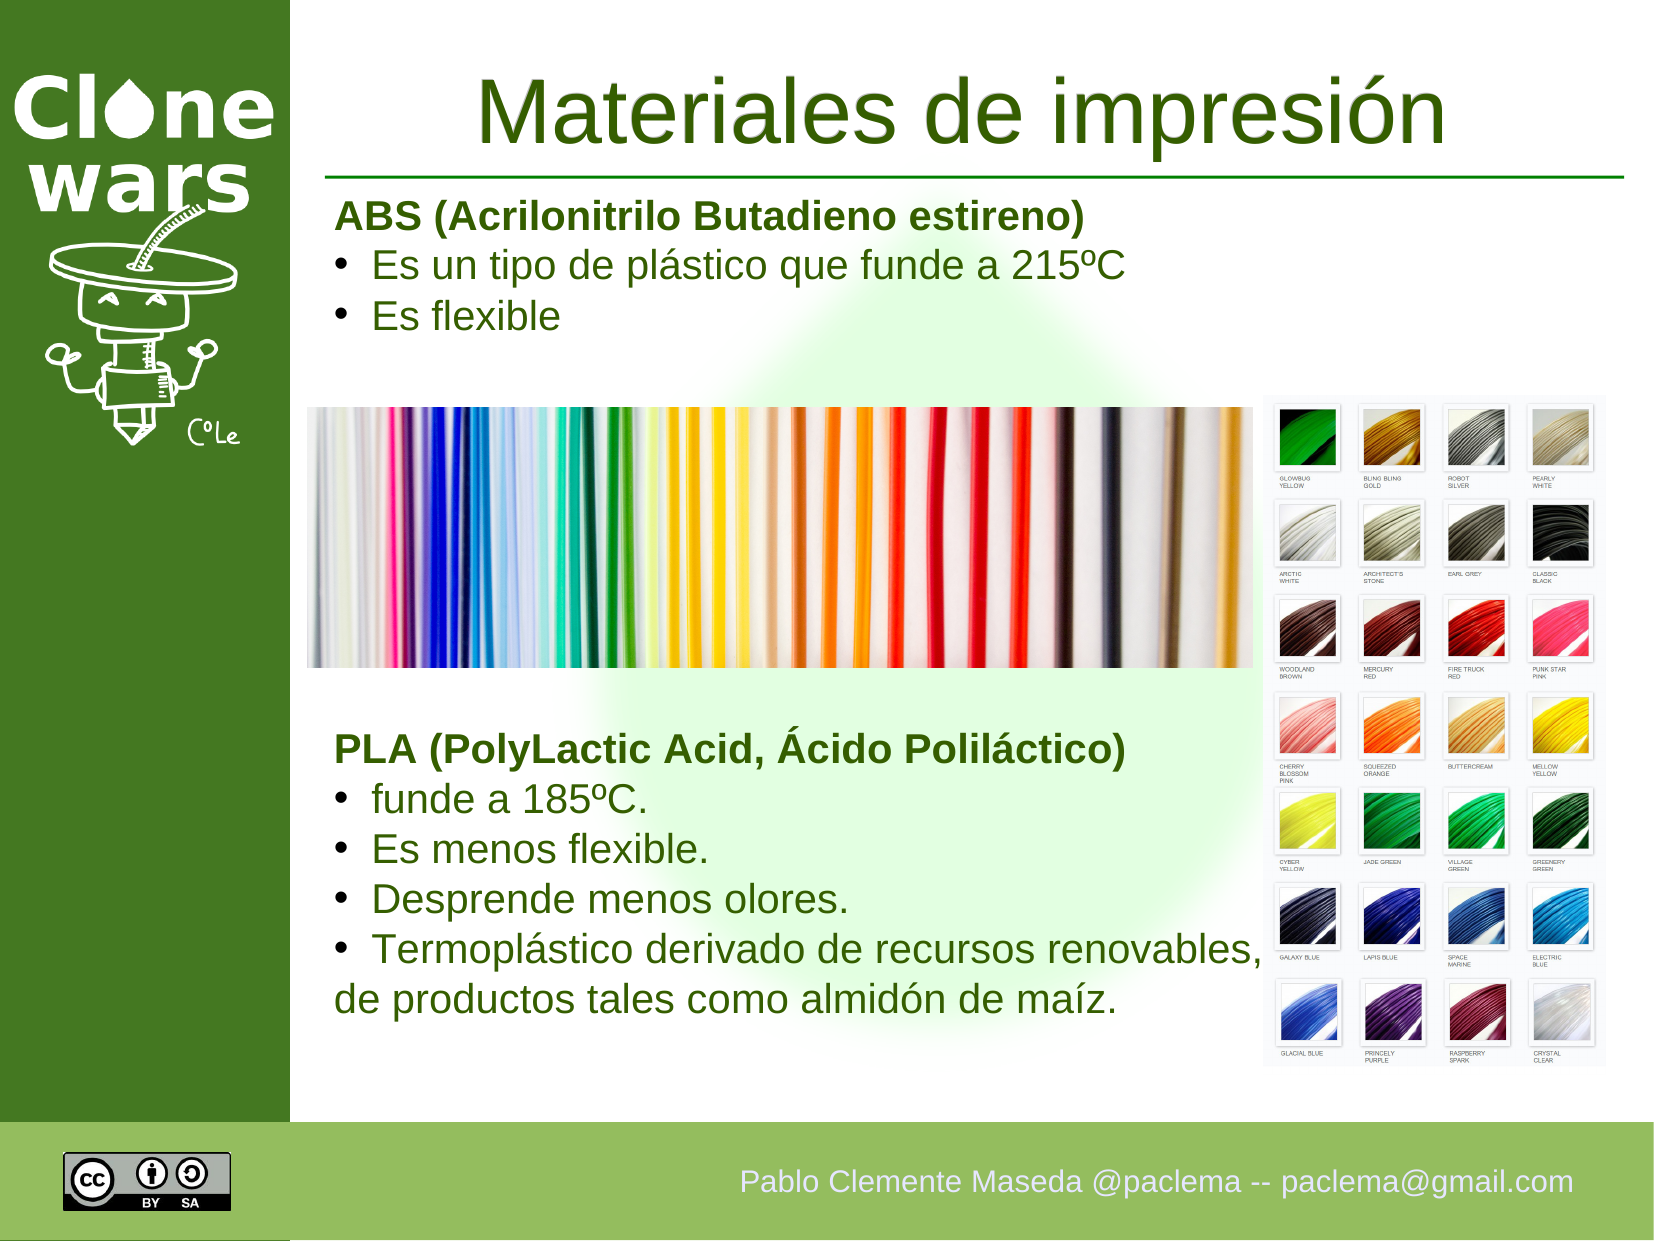

# Materiales de impresión
ABS (Acrilonitrilo Butadieno estireno)
 Es un tipo de plástico que funde a 215ºC
 Es flexible
PLA (PolyLactic Acid, Ácido Poliláctico)
 funde a 185ºC.
 Es menos flexible.
 Desprende menos olores.
 Termoplástico derivado de recursos renovables,
de productos tales como almidón de maíz.
Pablo Clemente Maseda @paclema -- paclema@gmail.com